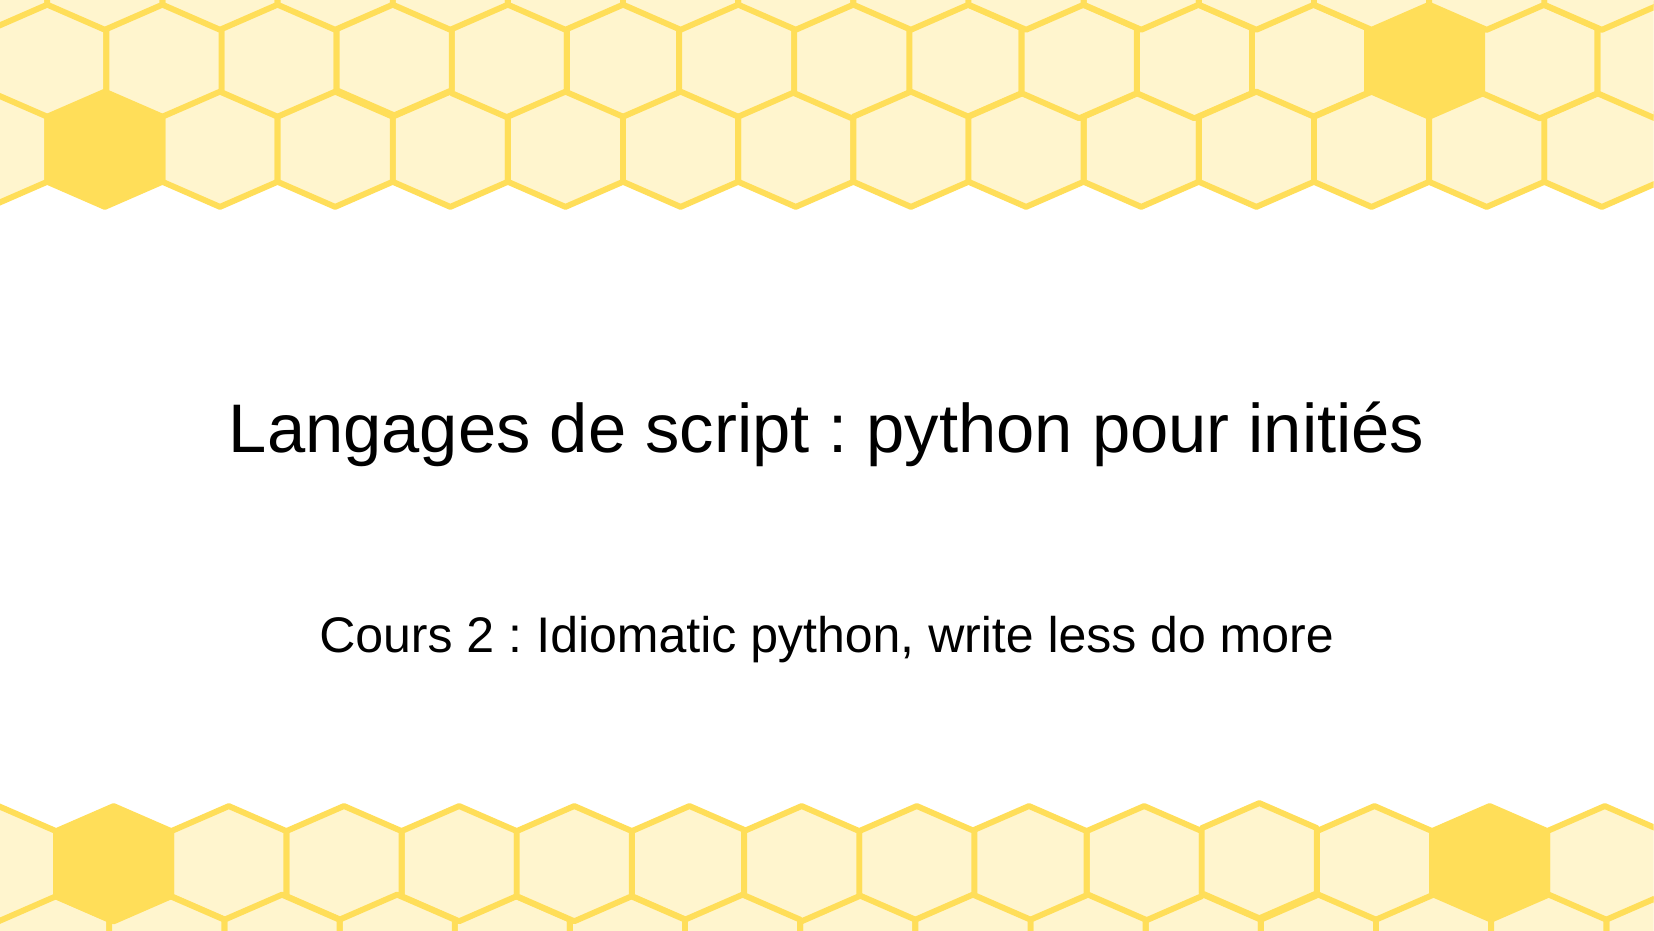

# Langages de script : python pour initiés
Cours 2 : Idiomatic python, write less do more